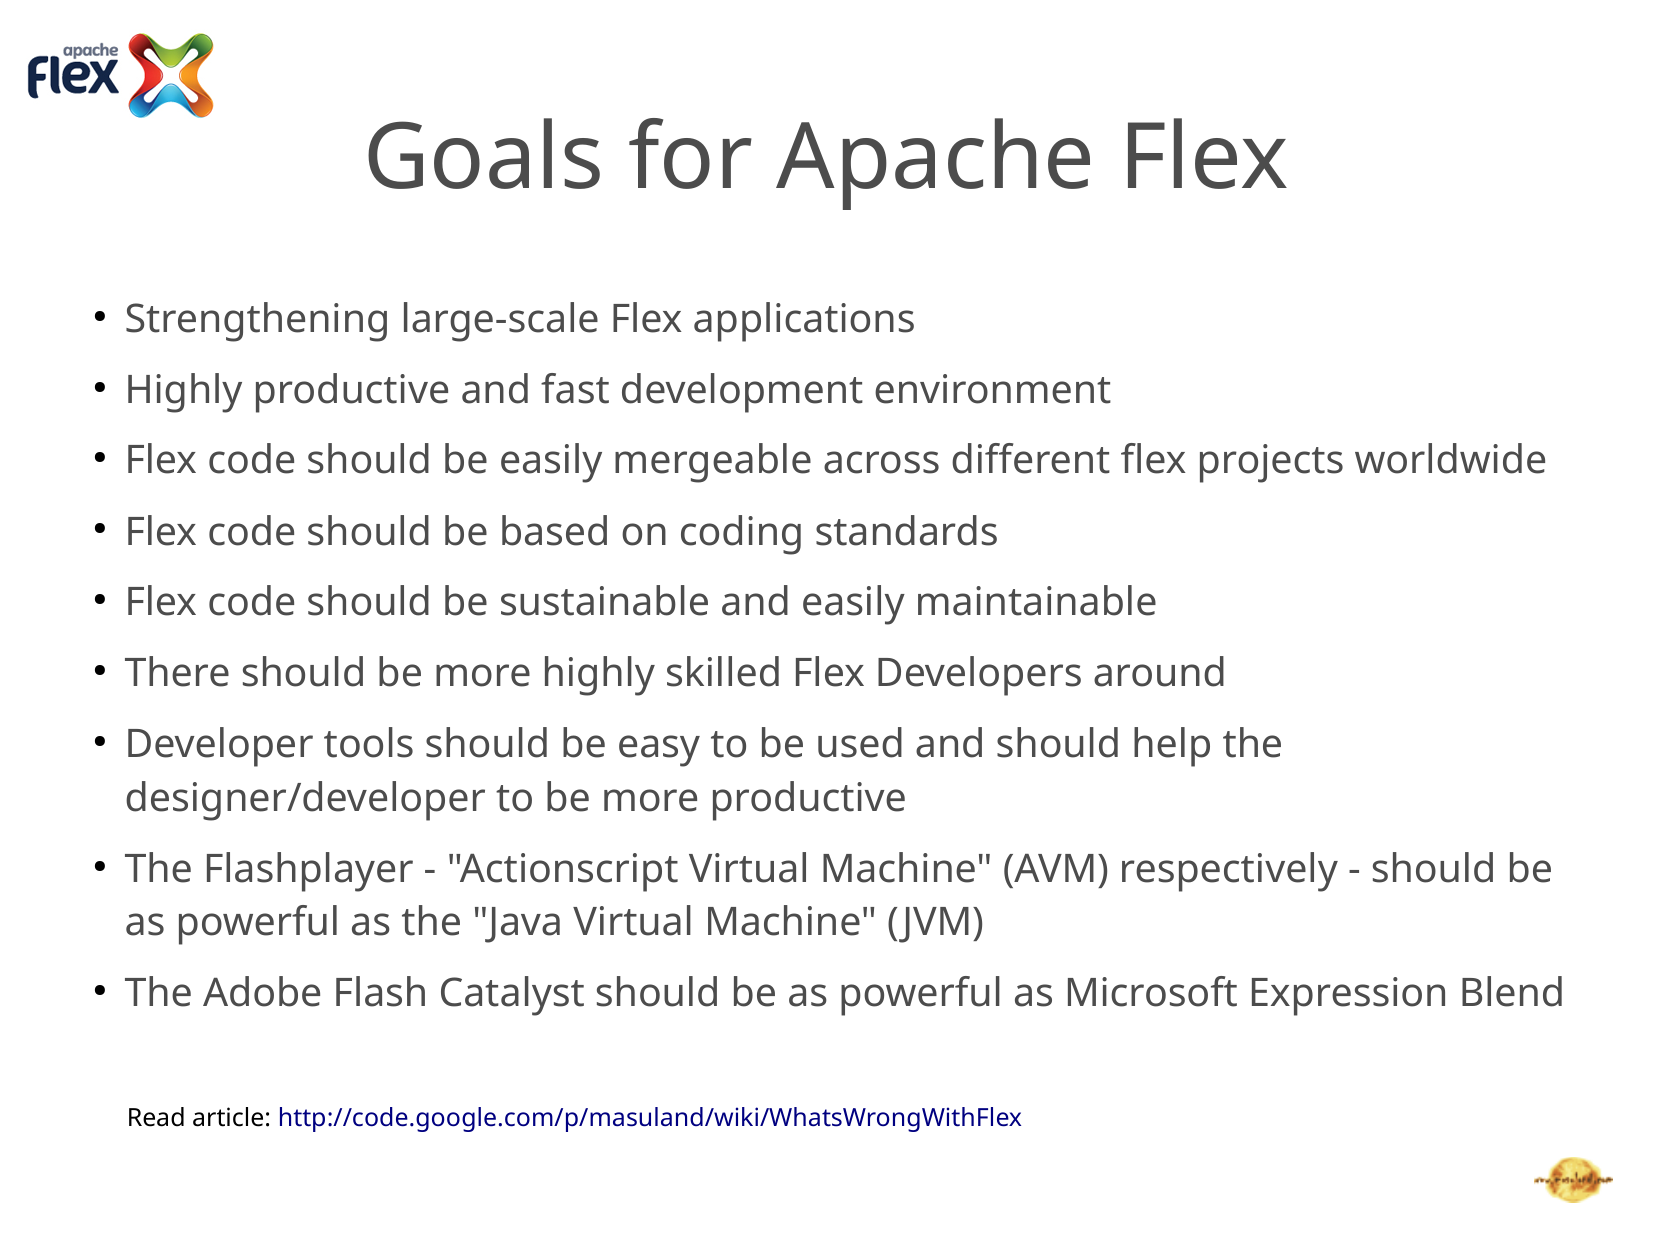

# Goals for Apache Flex
Strengthening large-scale Flex applications
Highly productive and fast development environment
Flex code should be easily mergeable across different flex projects worldwide
Flex code should be based on coding standards
Flex code should be sustainable and easily maintainable
There should be more highly skilled Flex Developers around
Developer tools should be easy to be used and should help the designer/developer to be more productive
The Flashplayer - "Actionscript Virtual Machine" (AVM) respectively - should be as powerful as the "Java Virtual Machine" (JVM)
The Adobe Flash Catalyst should be as powerful as Microsoft Expression Blend
Read article: http://code.google.com/p/masuland/wiki/WhatsWrongWithFlex